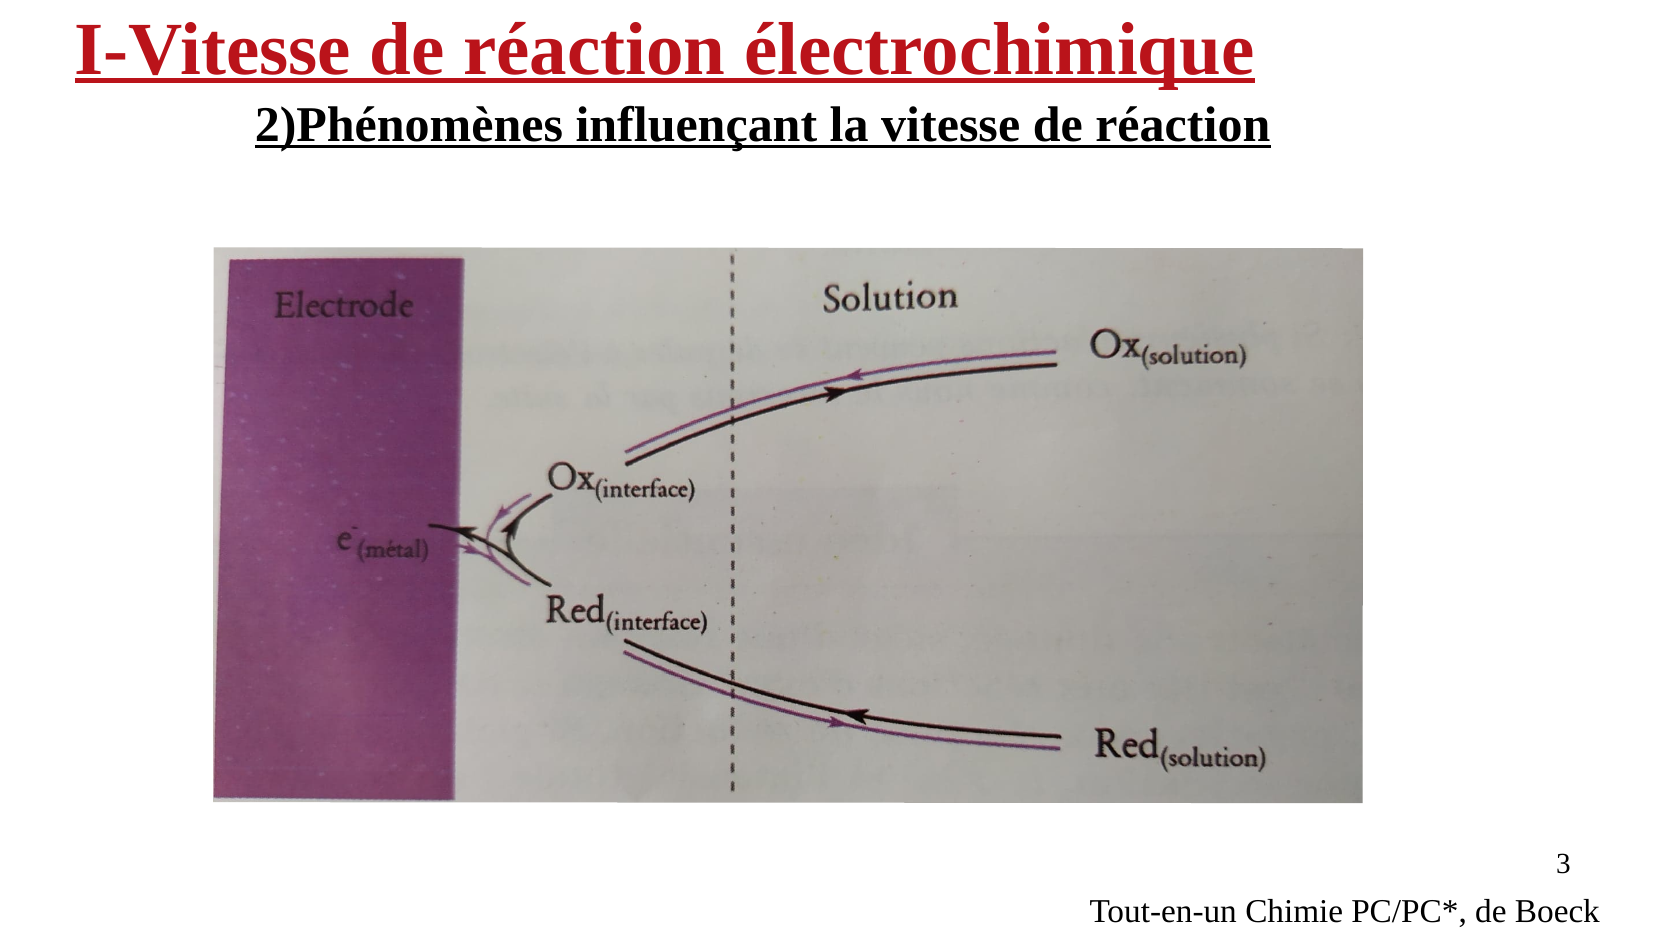

I-Vitesse de réaction électrochimique
2)Phénomènes influençant la vitesse de réaction
3
Tout-en-un Chimie PC/PC*, de Boeck